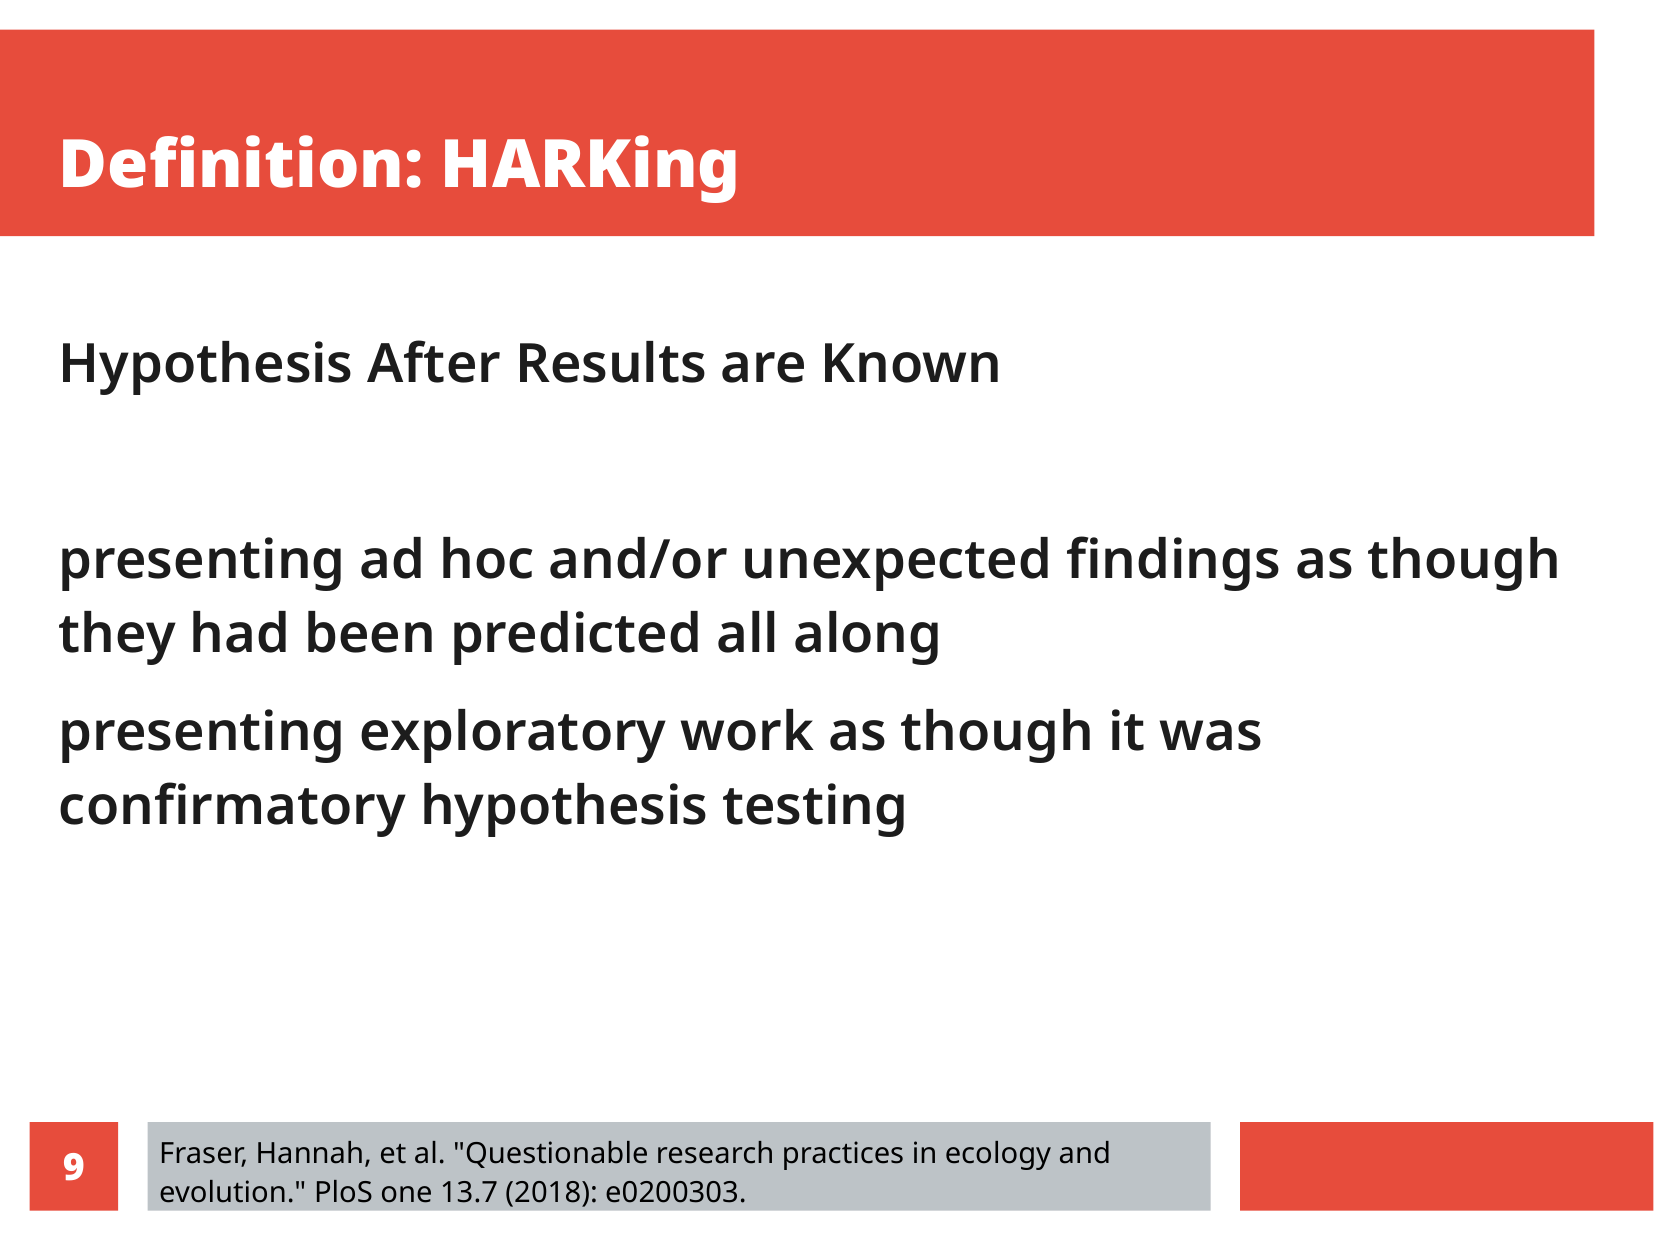

# Definition: HARKing
Hypothesis After Results are Known
presenting ad hoc and/or unexpected findings as though they had been predicted all along
presenting exploratory work as though it was confirmatory hypothesis testing
9
Fraser, Hannah, et al. "Questionable research practices in ecology and evolution." PloS one 13.7 (2018): e0200303.